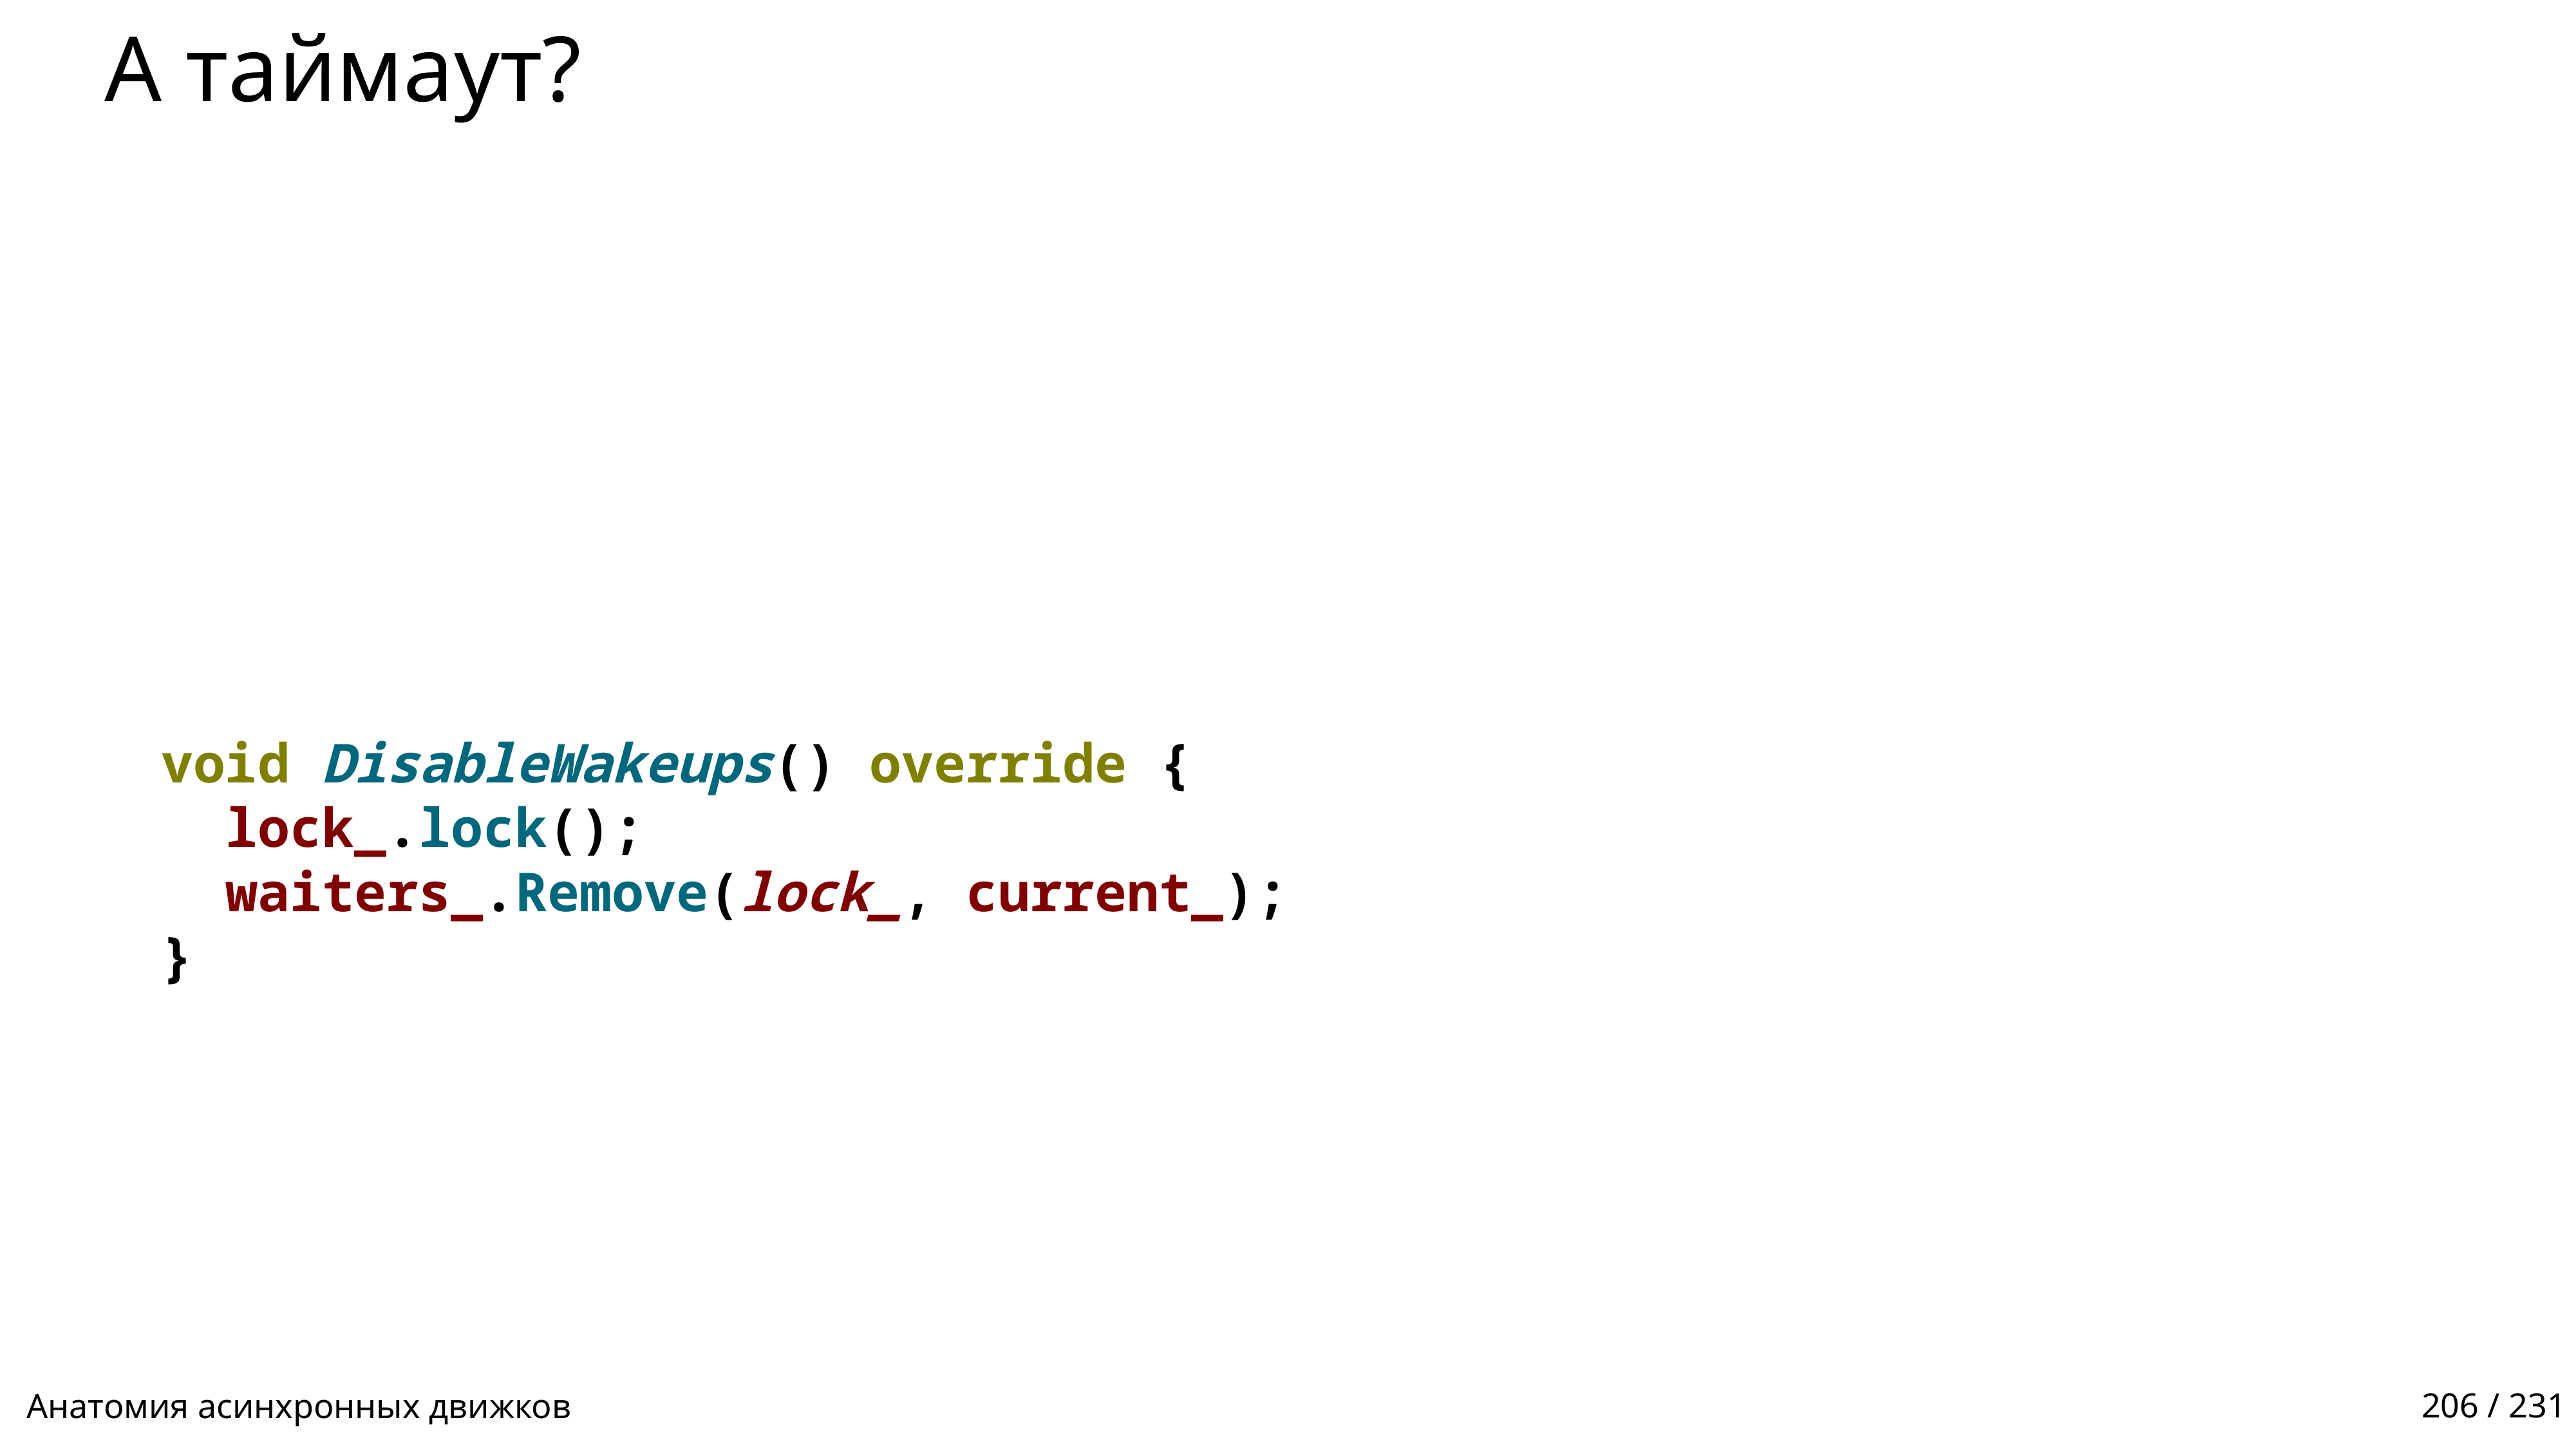

# А таймаут?
 void DisableWakeups() override {
 lock_.lock();
 waiters_.Remove(lock_, current_);
 }
Анатомия асинхронных движков